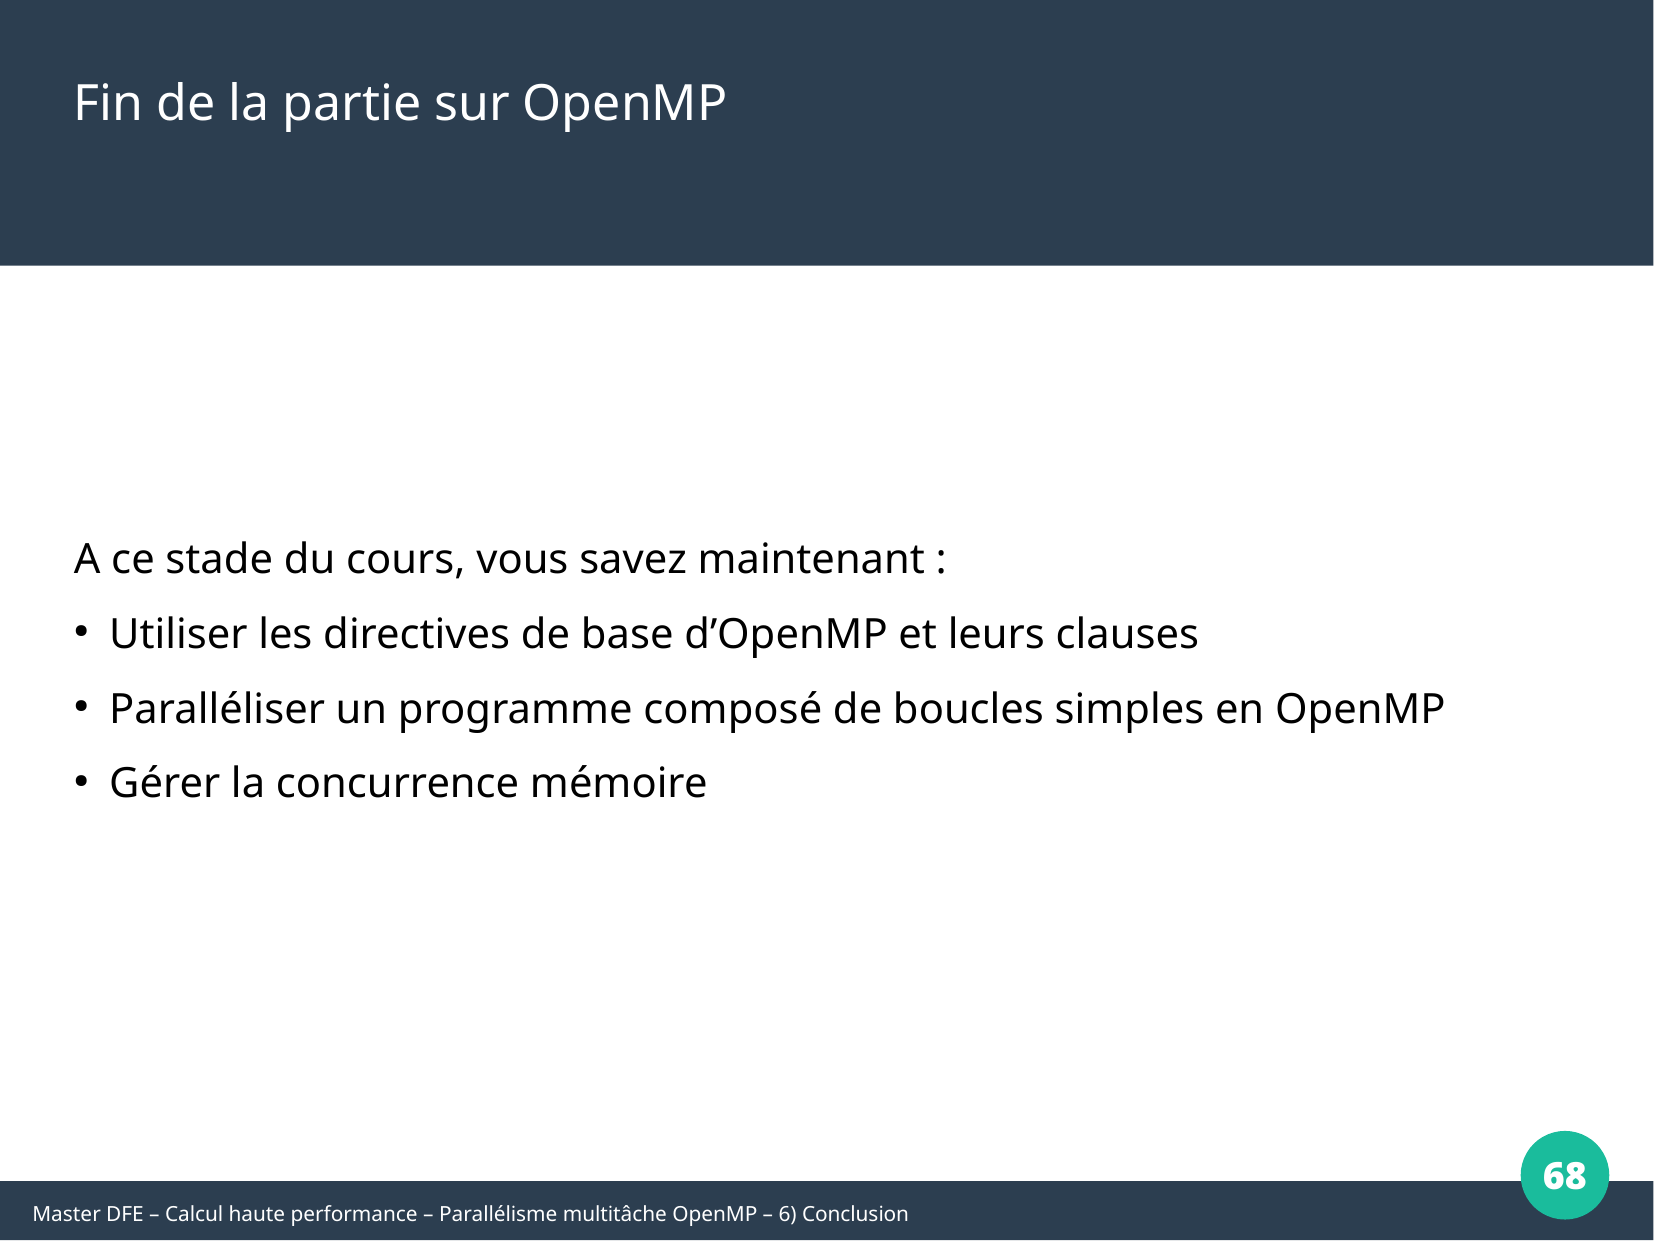

Fin de la partie sur OpenMP
A ce stade du cours, vous savez maintenant :
Utiliser les directives de base d’OpenMP et leurs clauses
Paralléliser un programme composé de boucles simples en OpenMP
Gérer la concurrence mémoire
68
Master DFE – Calcul haute performance – Parallélisme multitâche OpenMP – 6) Conclusion